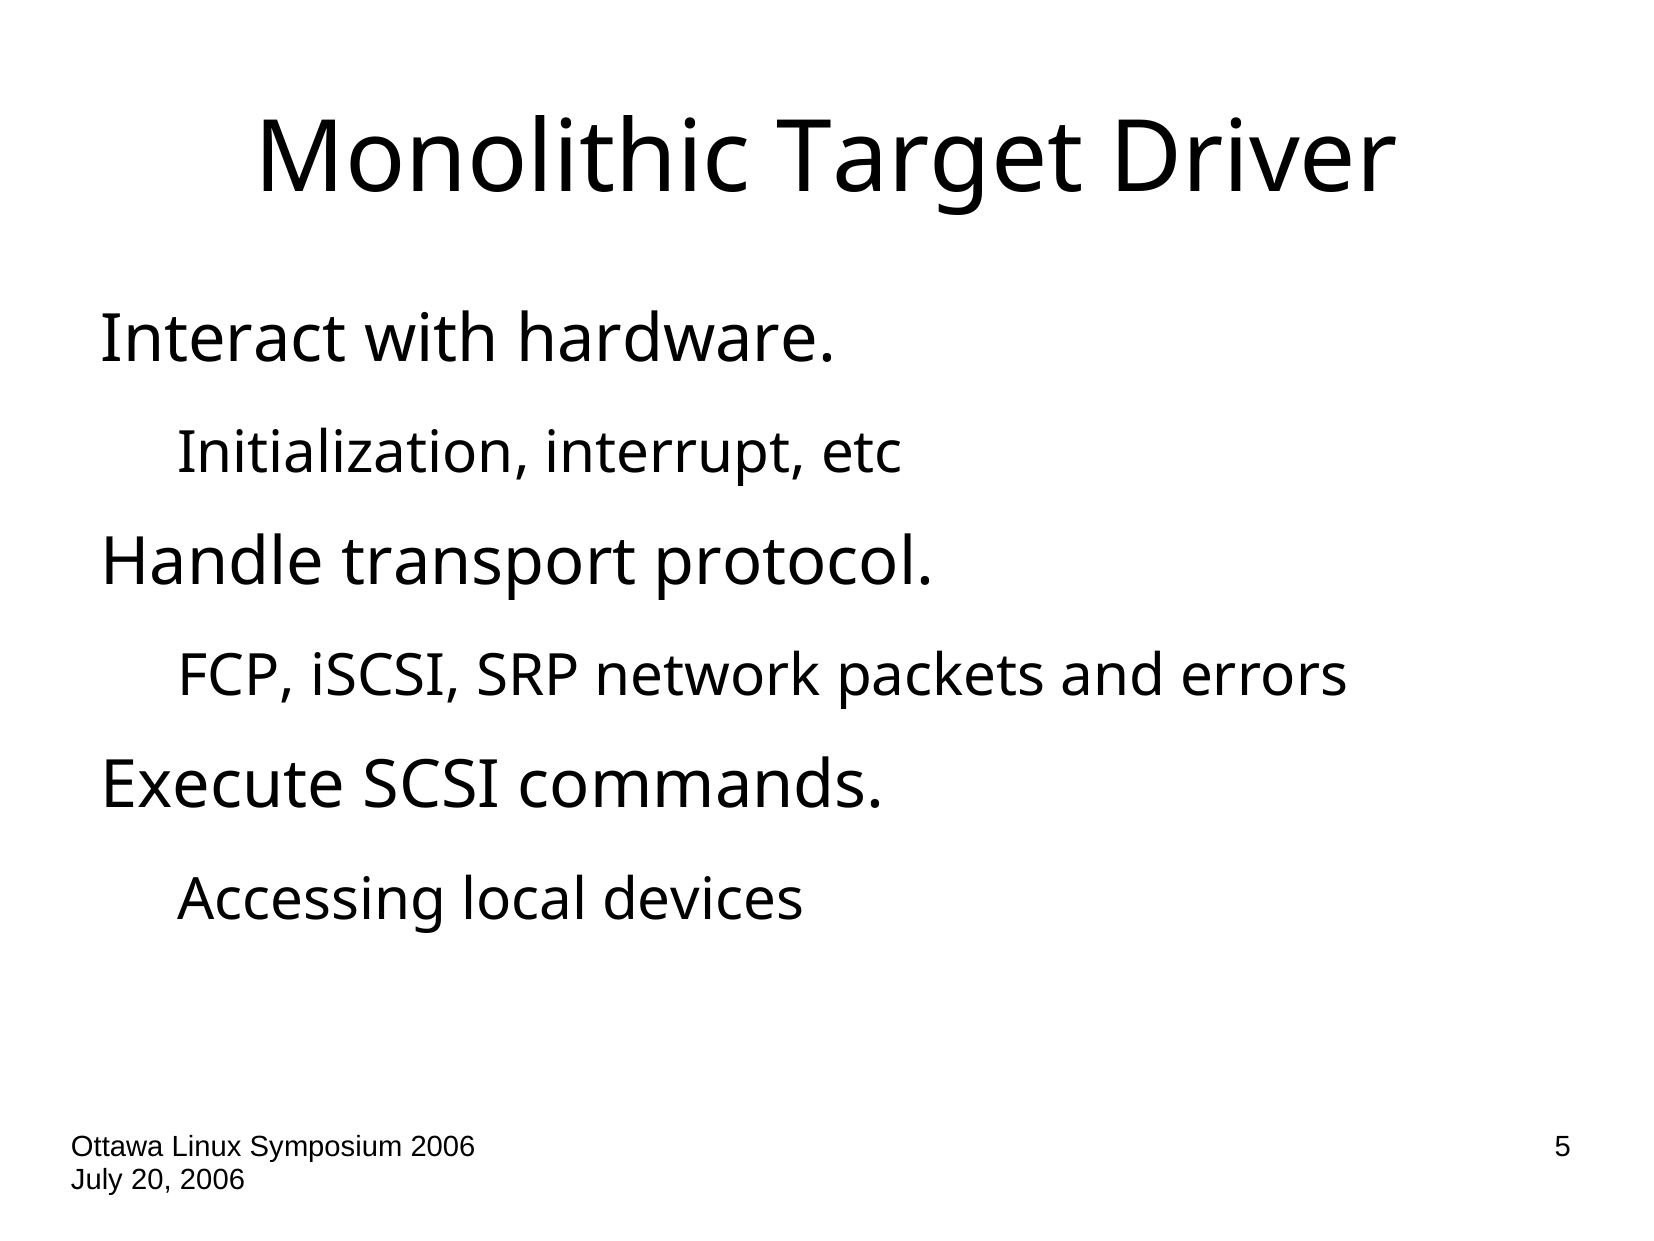

# Monolithic Target Driver
Interact with hardware.
Initialization, interrupt, etc
Handle transport protocol.
FCP, iSCSI, SRP network packets and errors
Execute SCSI commands.
Accessing local devices
5